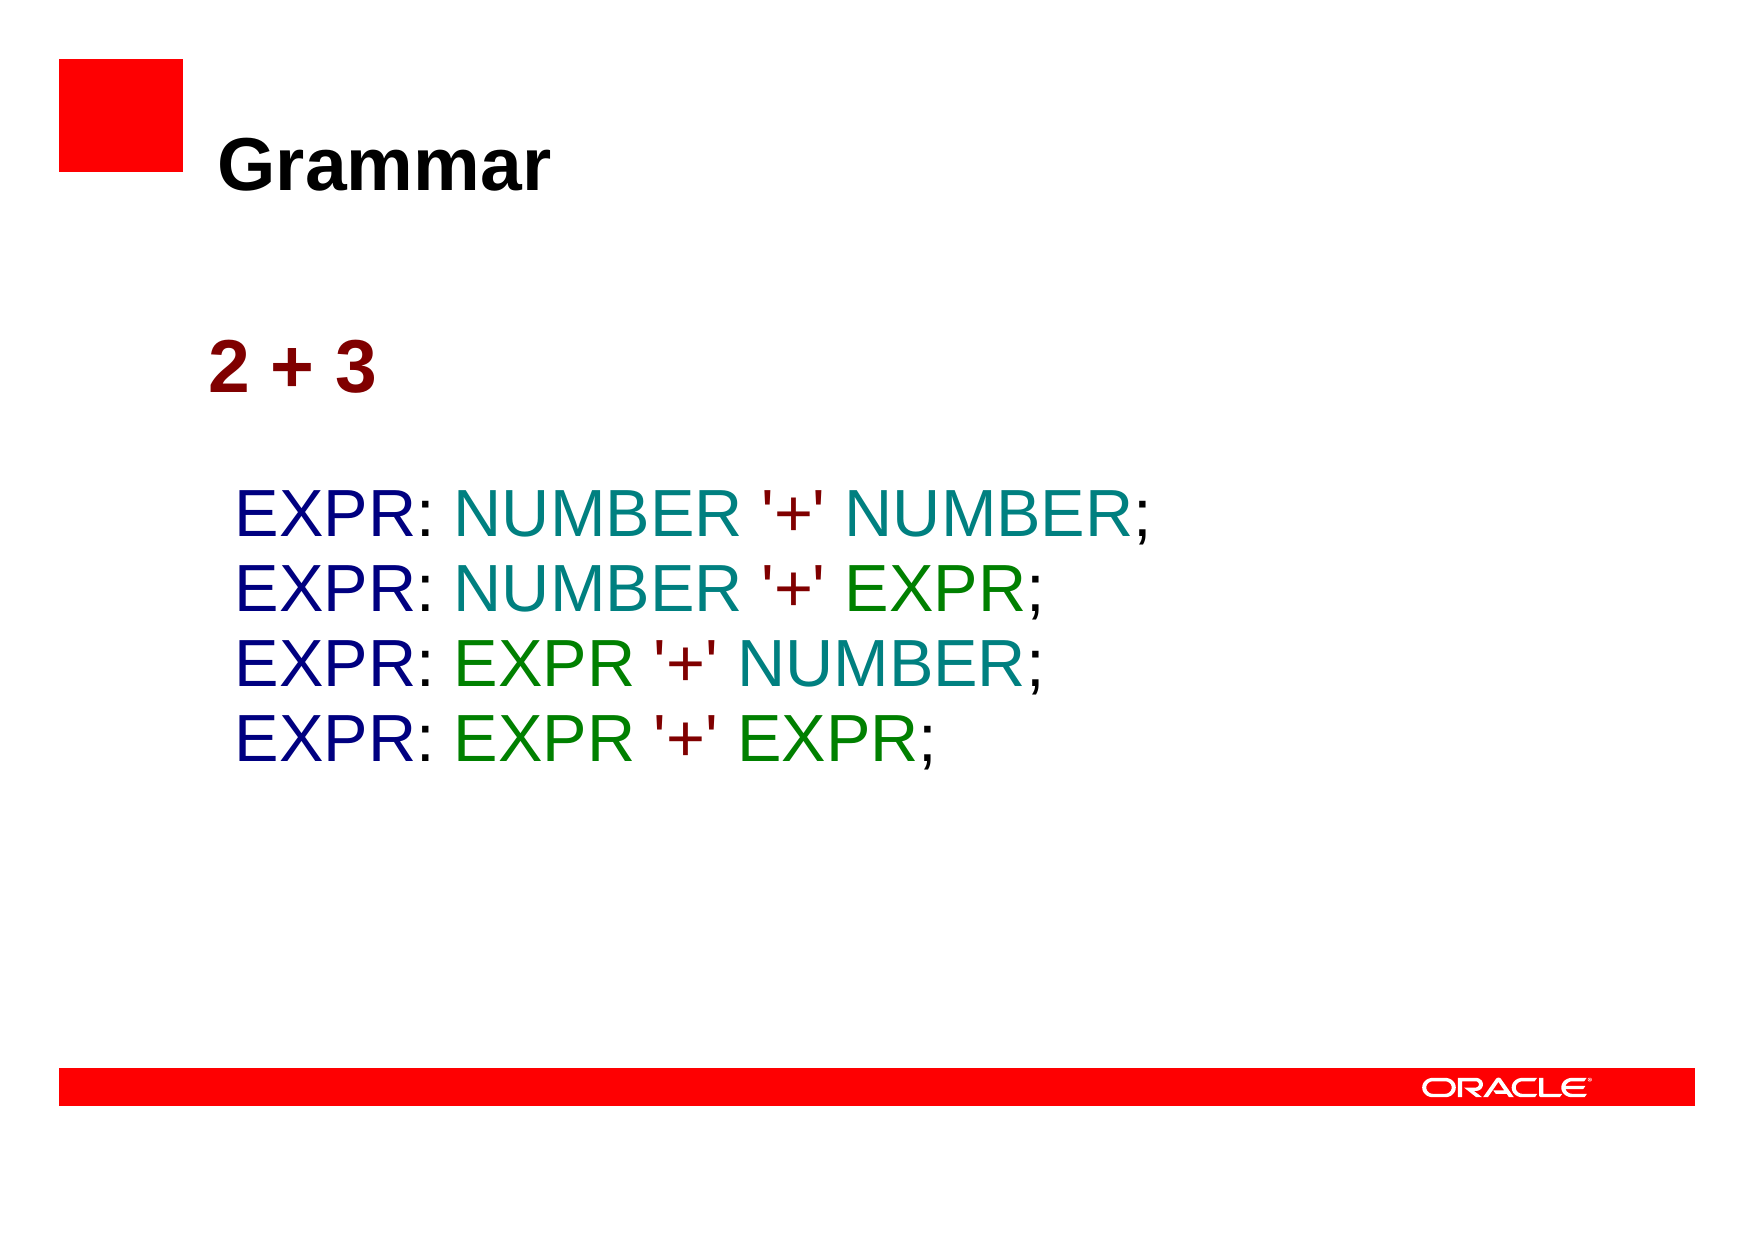

# Grammar
 EXPR: NUMBER '+' NUMBER;
 EXPR: NUMBER '+' EXPR;
 EXPR: EXPR '+' NUMBER;
 EXPR: EXPR '+' EXPR;
2 + 3